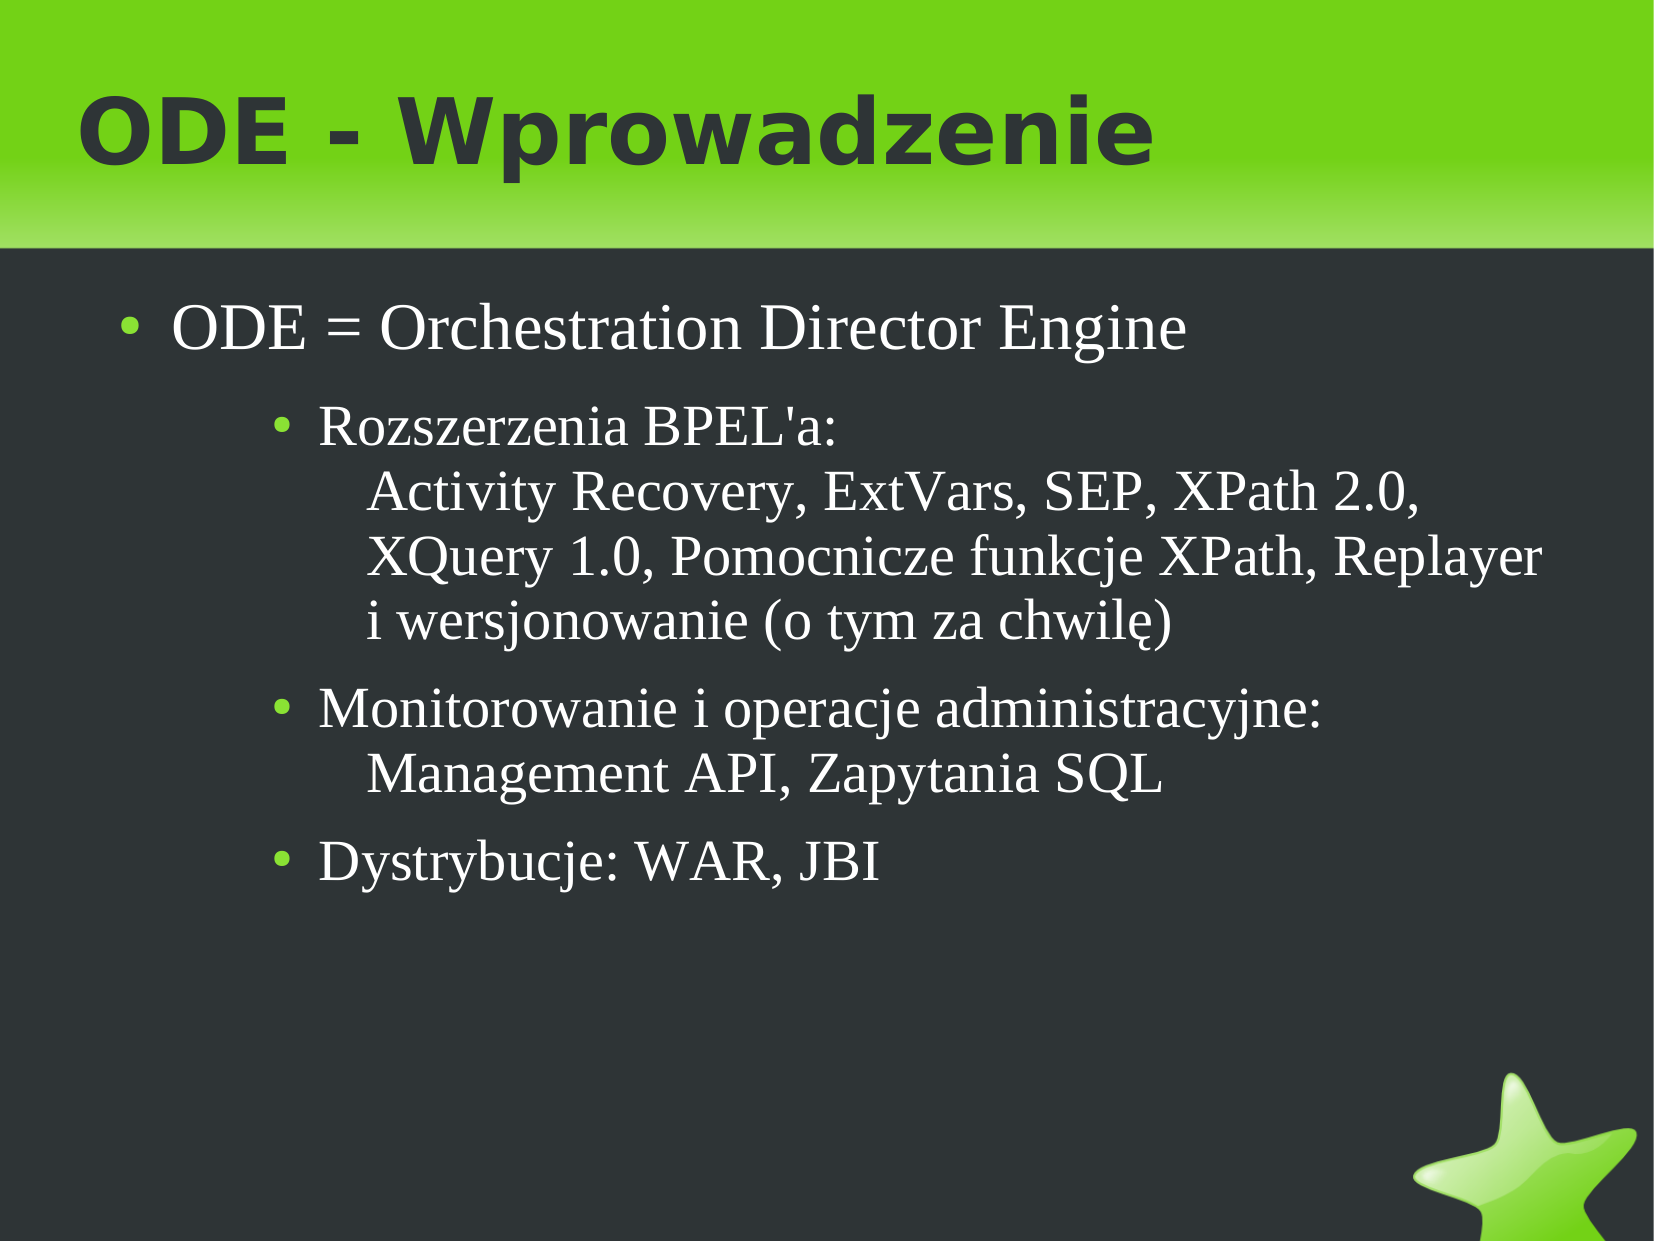

# ODE - Wprowadzenie
ODE = Orchestration Director Engine
Rozszerzenia BPEL'a:
Activity Recovery, ExtVars, SEP, XPath 2.0, XQuery 1.0, Pomocnicze funkcje XPath, Replayer i wersjonowanie (o tym za chwilę)
Monitorowanie i operacje administracyjne:
Management API, Zapytania SQL
Dystrybucje: WAR, JBI